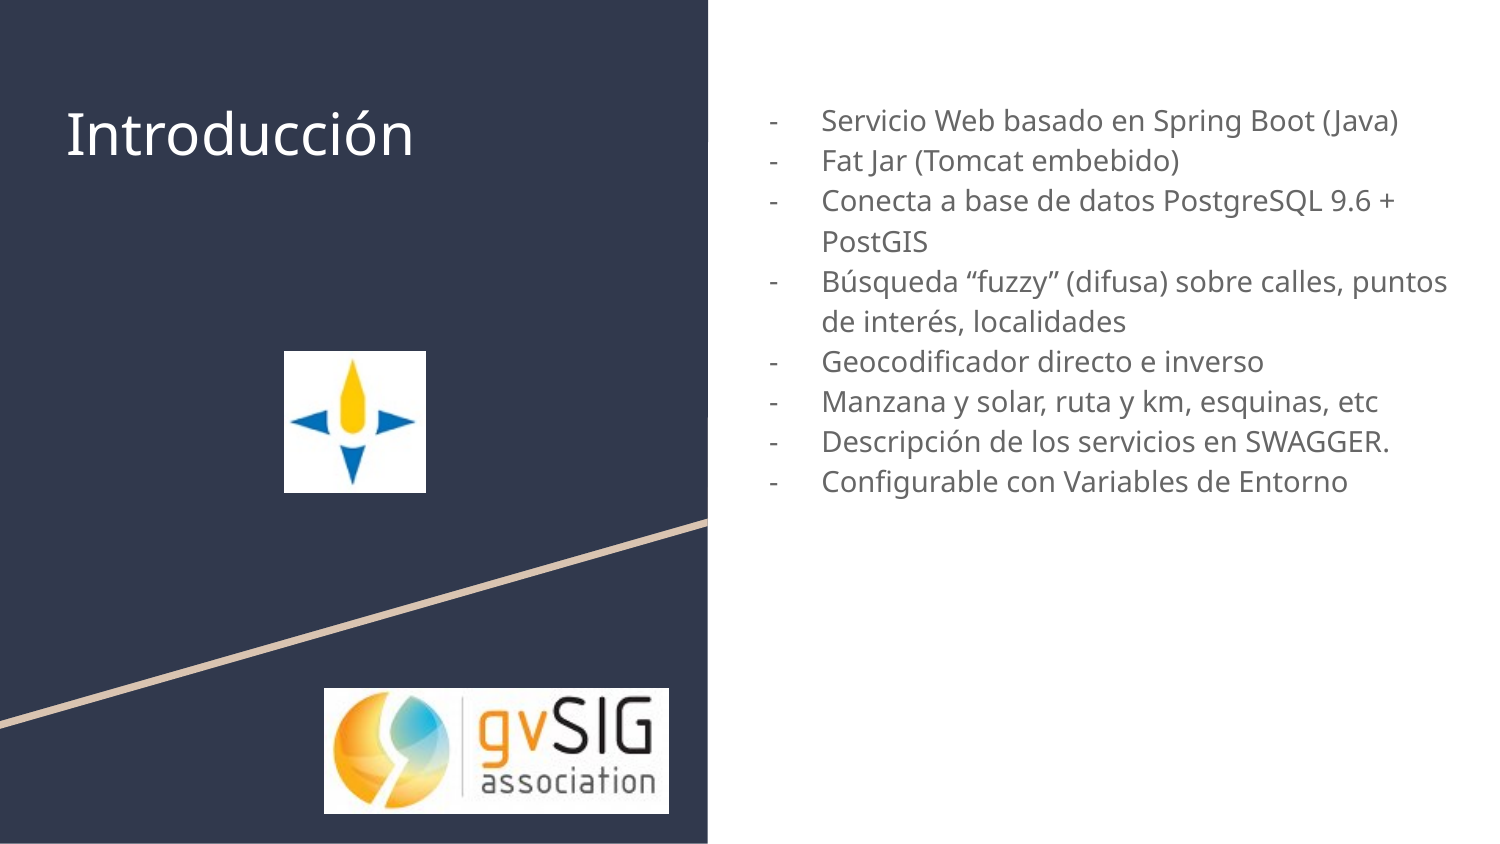

# Introducción
Servicio Web basado en Spring Boot (Java)
Fat Jar (Tomcat embebido)
Conecta a base de datos PostgreSQL 9.6 + PostGIS
Búsqueda “fuzzy” (difusa) sobre calles, puntos de interés, localidades
Geocodificador directo e inverso
Manzana y solar, ruta y km, esquinas, etc
Descripción de los servicios en SWAGGER.
Configurable con Variables de Entorno